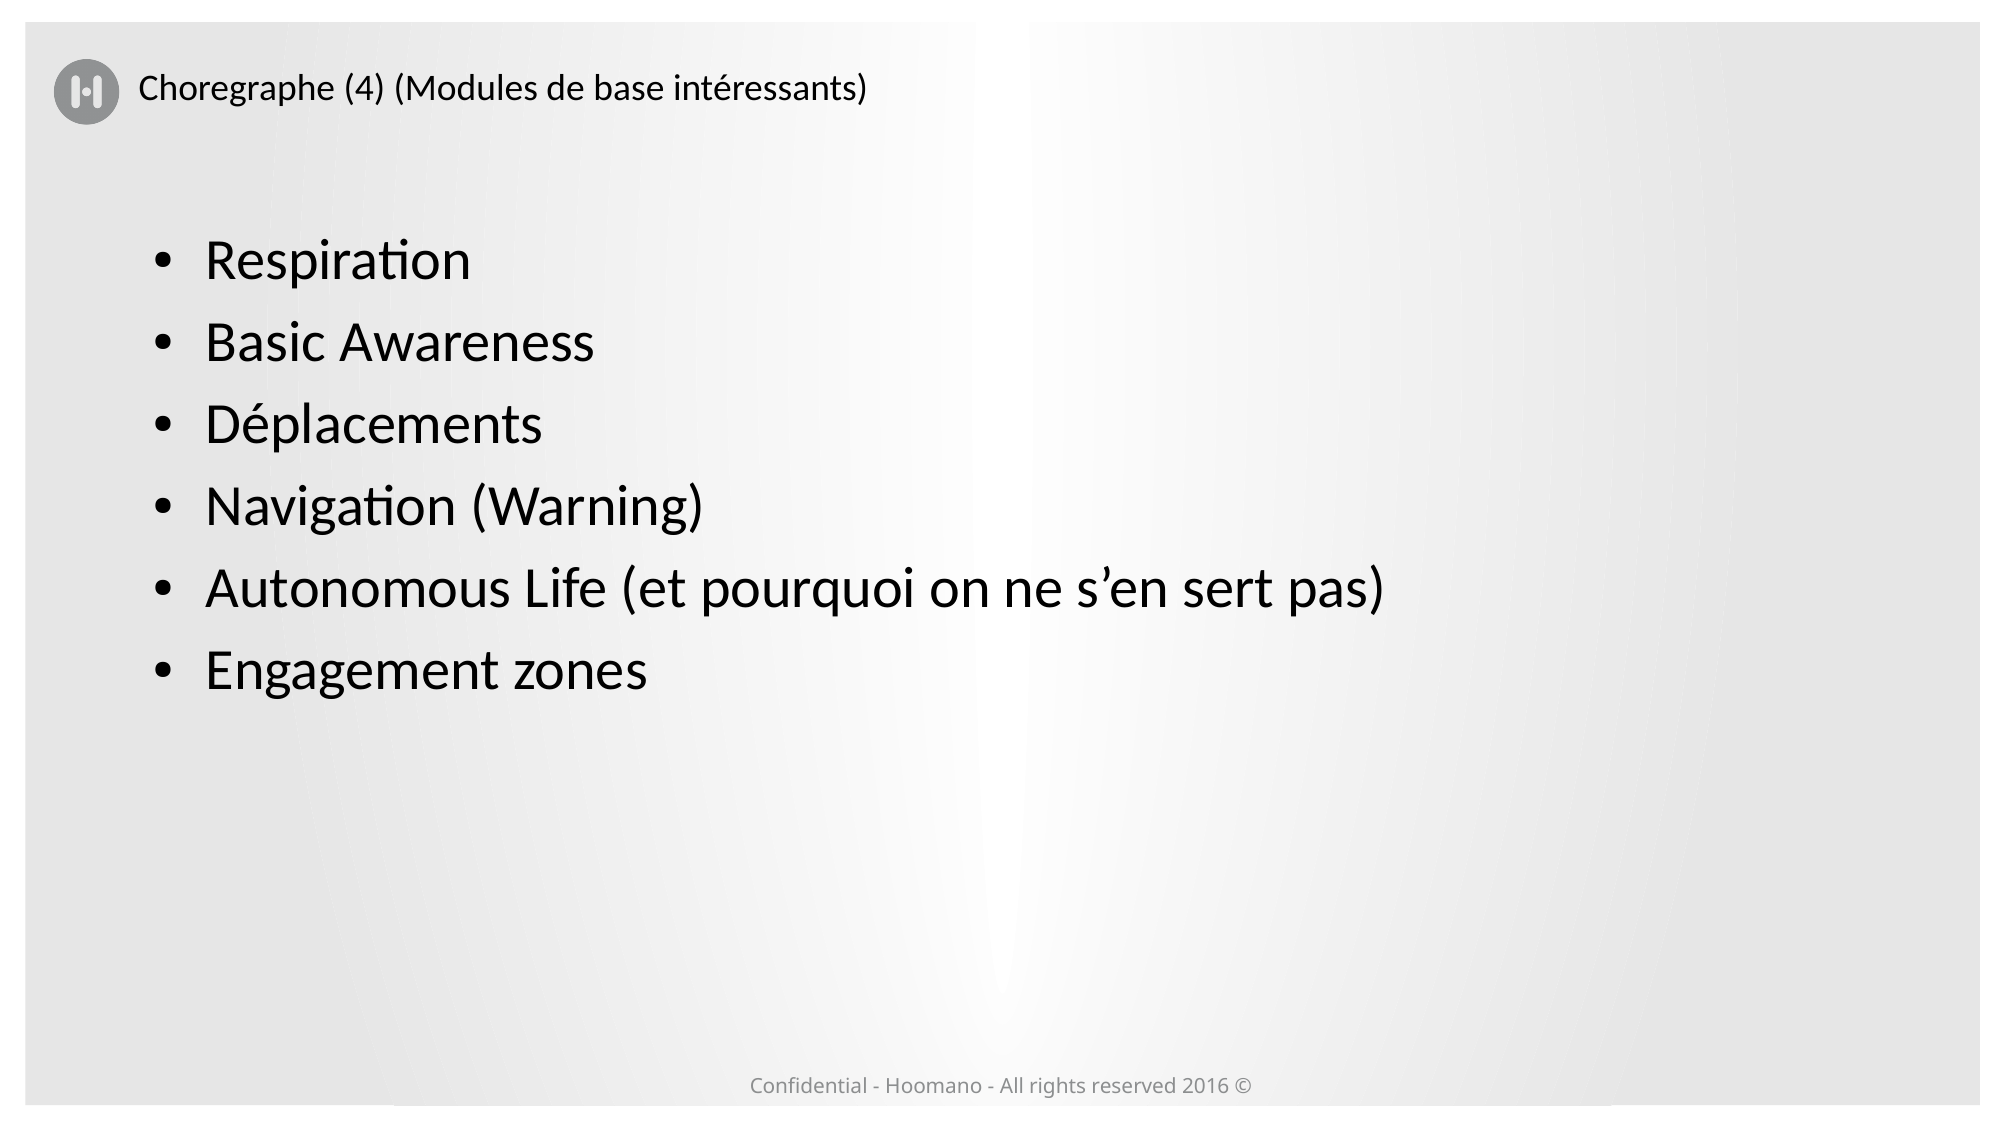

# Choregraphe (4) (Modules de base intéressants)
Respiration
Basic Awareness
Déplacements
Navigation (Warning)
Autonomous Life (et pourquoi on ne s’en sert pas)
Engagement zones